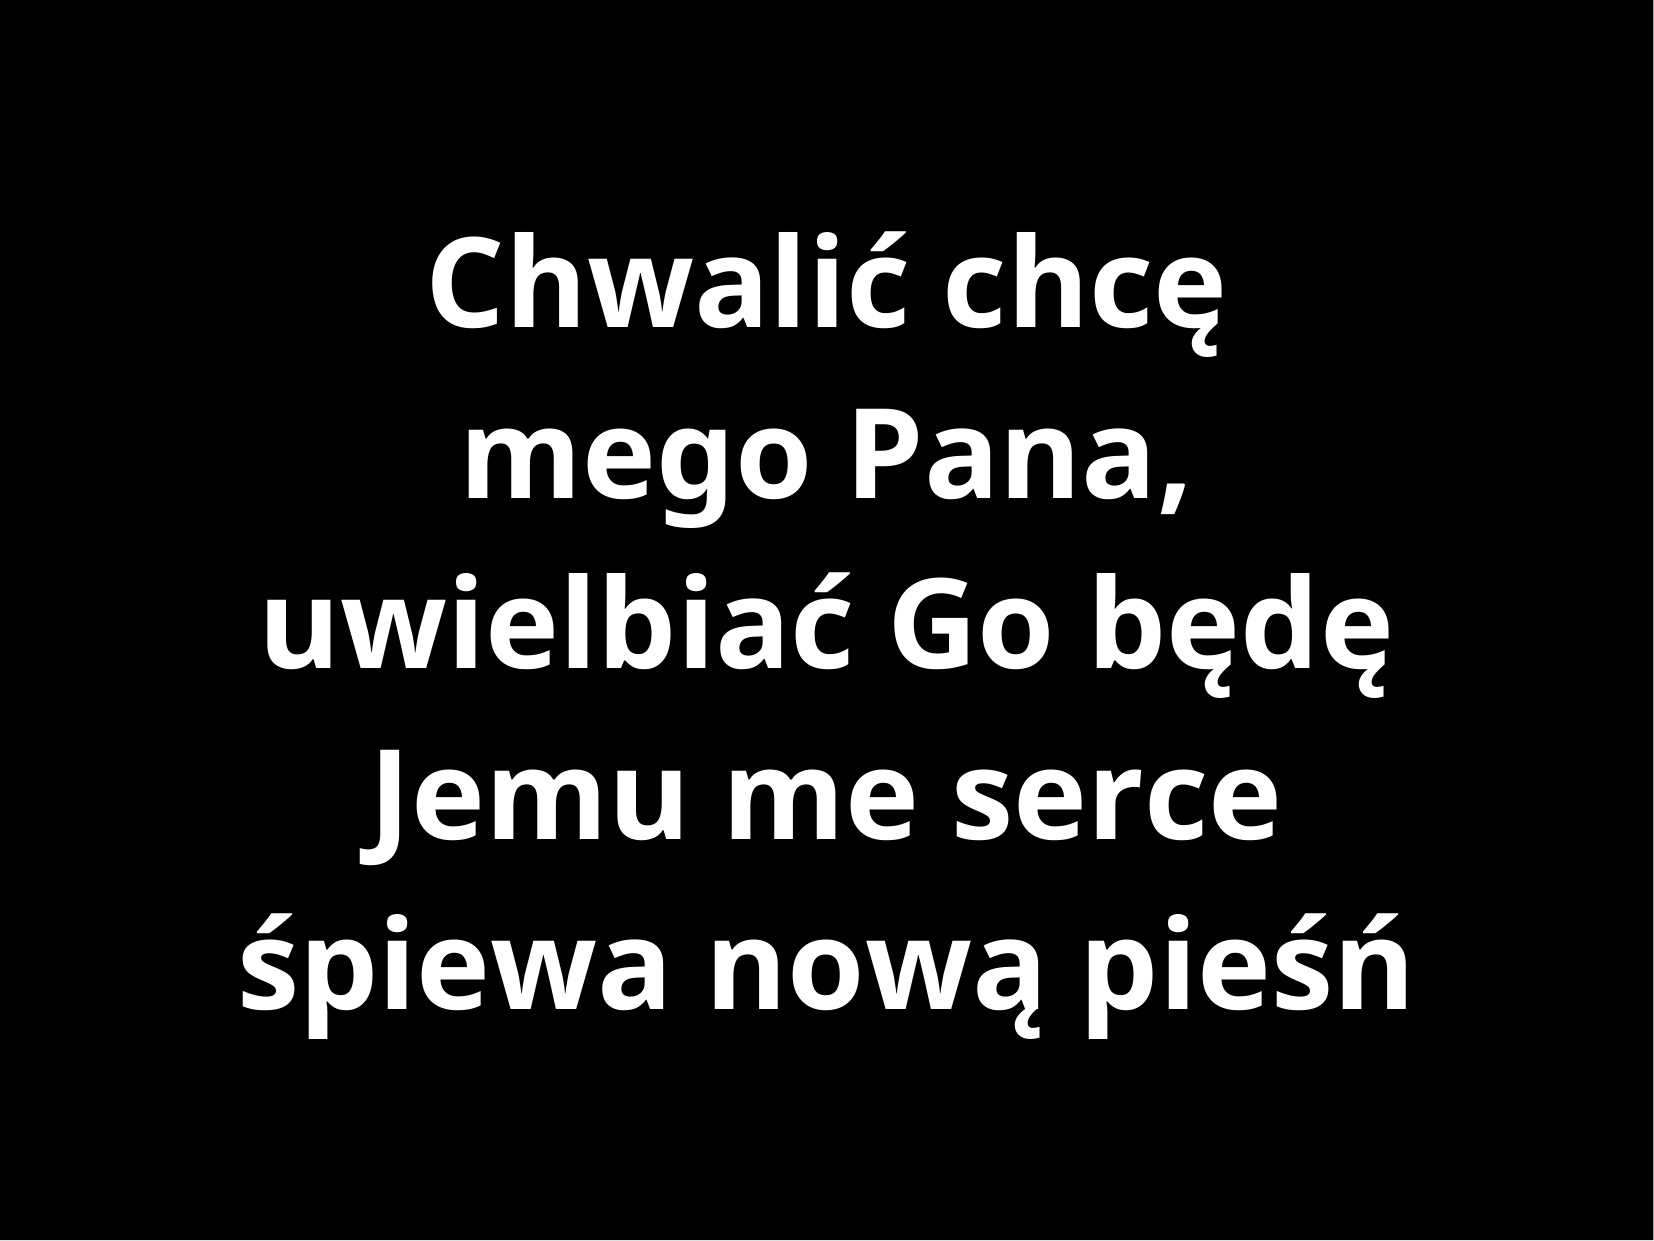

# Chwalić chcę mego Pana, uwielbiać Go będę Jemu me serce śpiewa nową pieśń